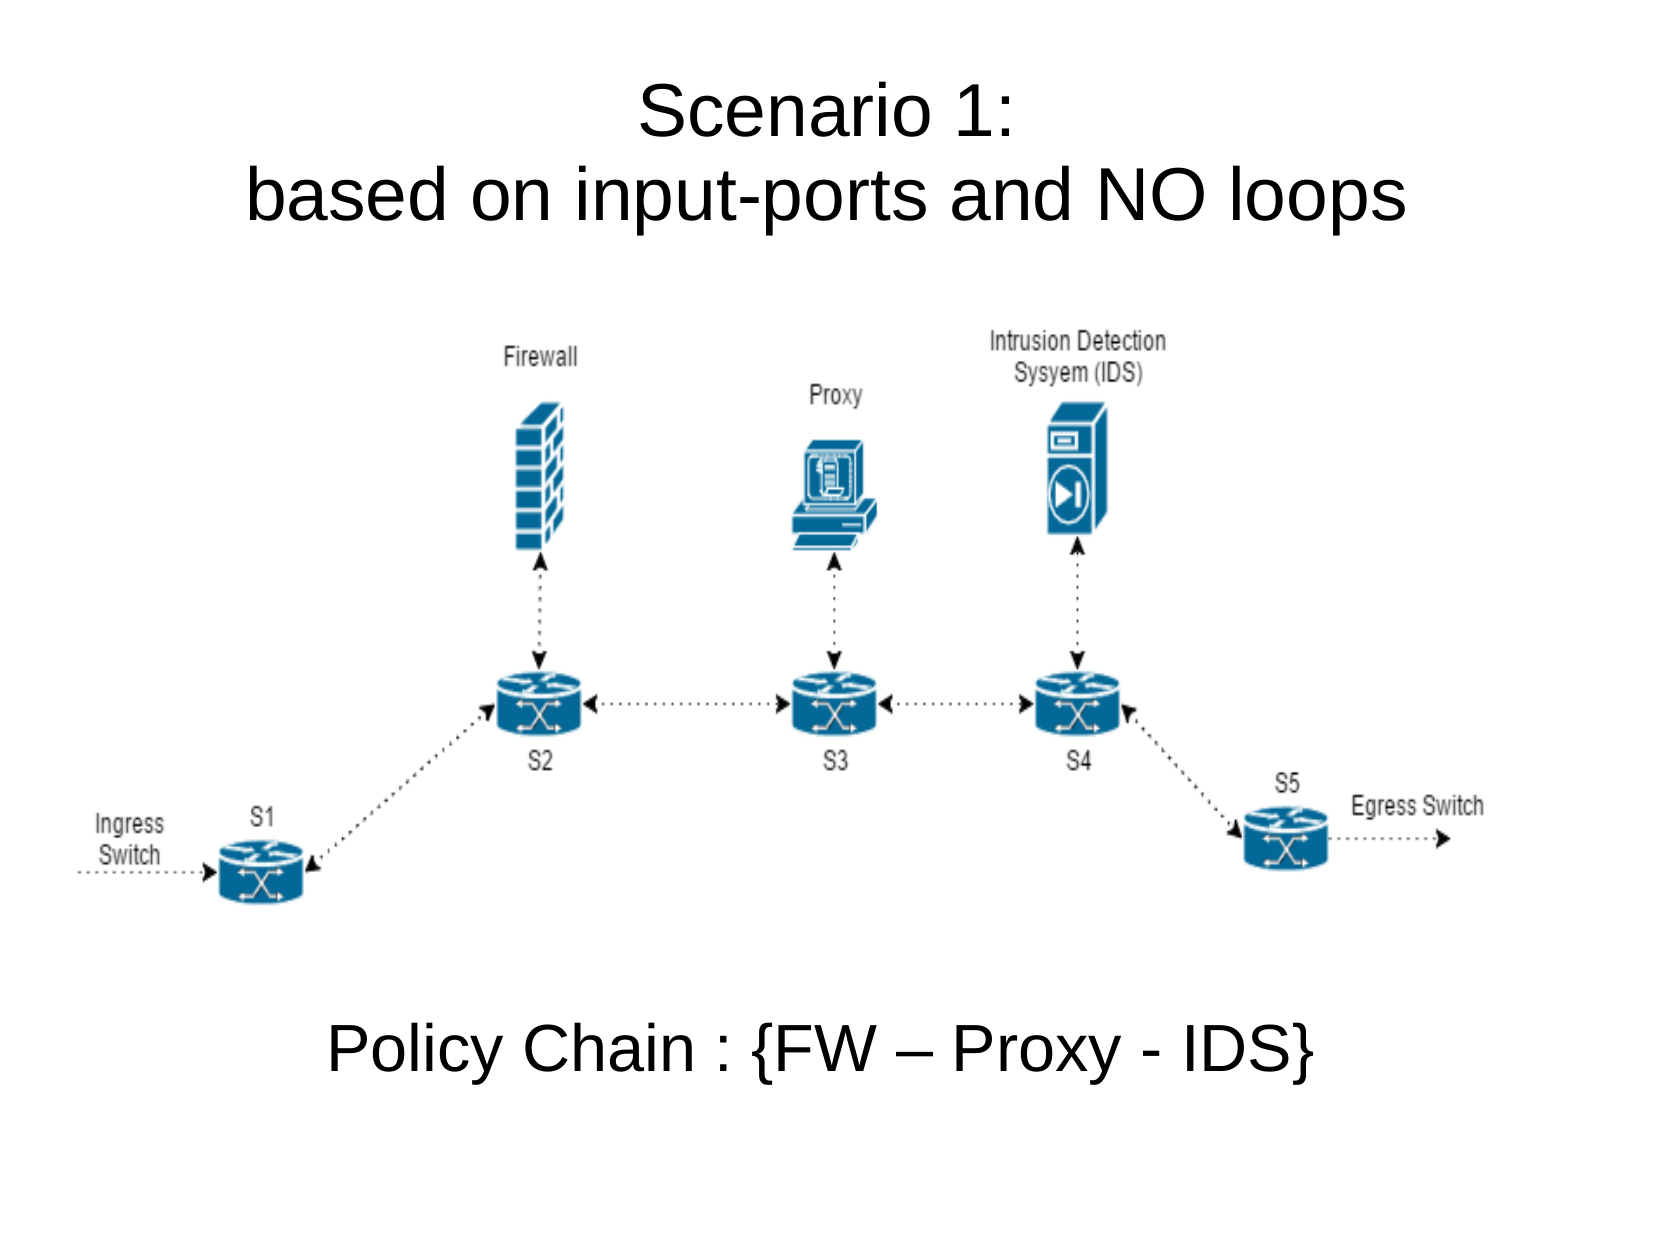

# Scenario 1: based on input-ports and NO loops
Policy Chain : {FW – Proxy - IDS}